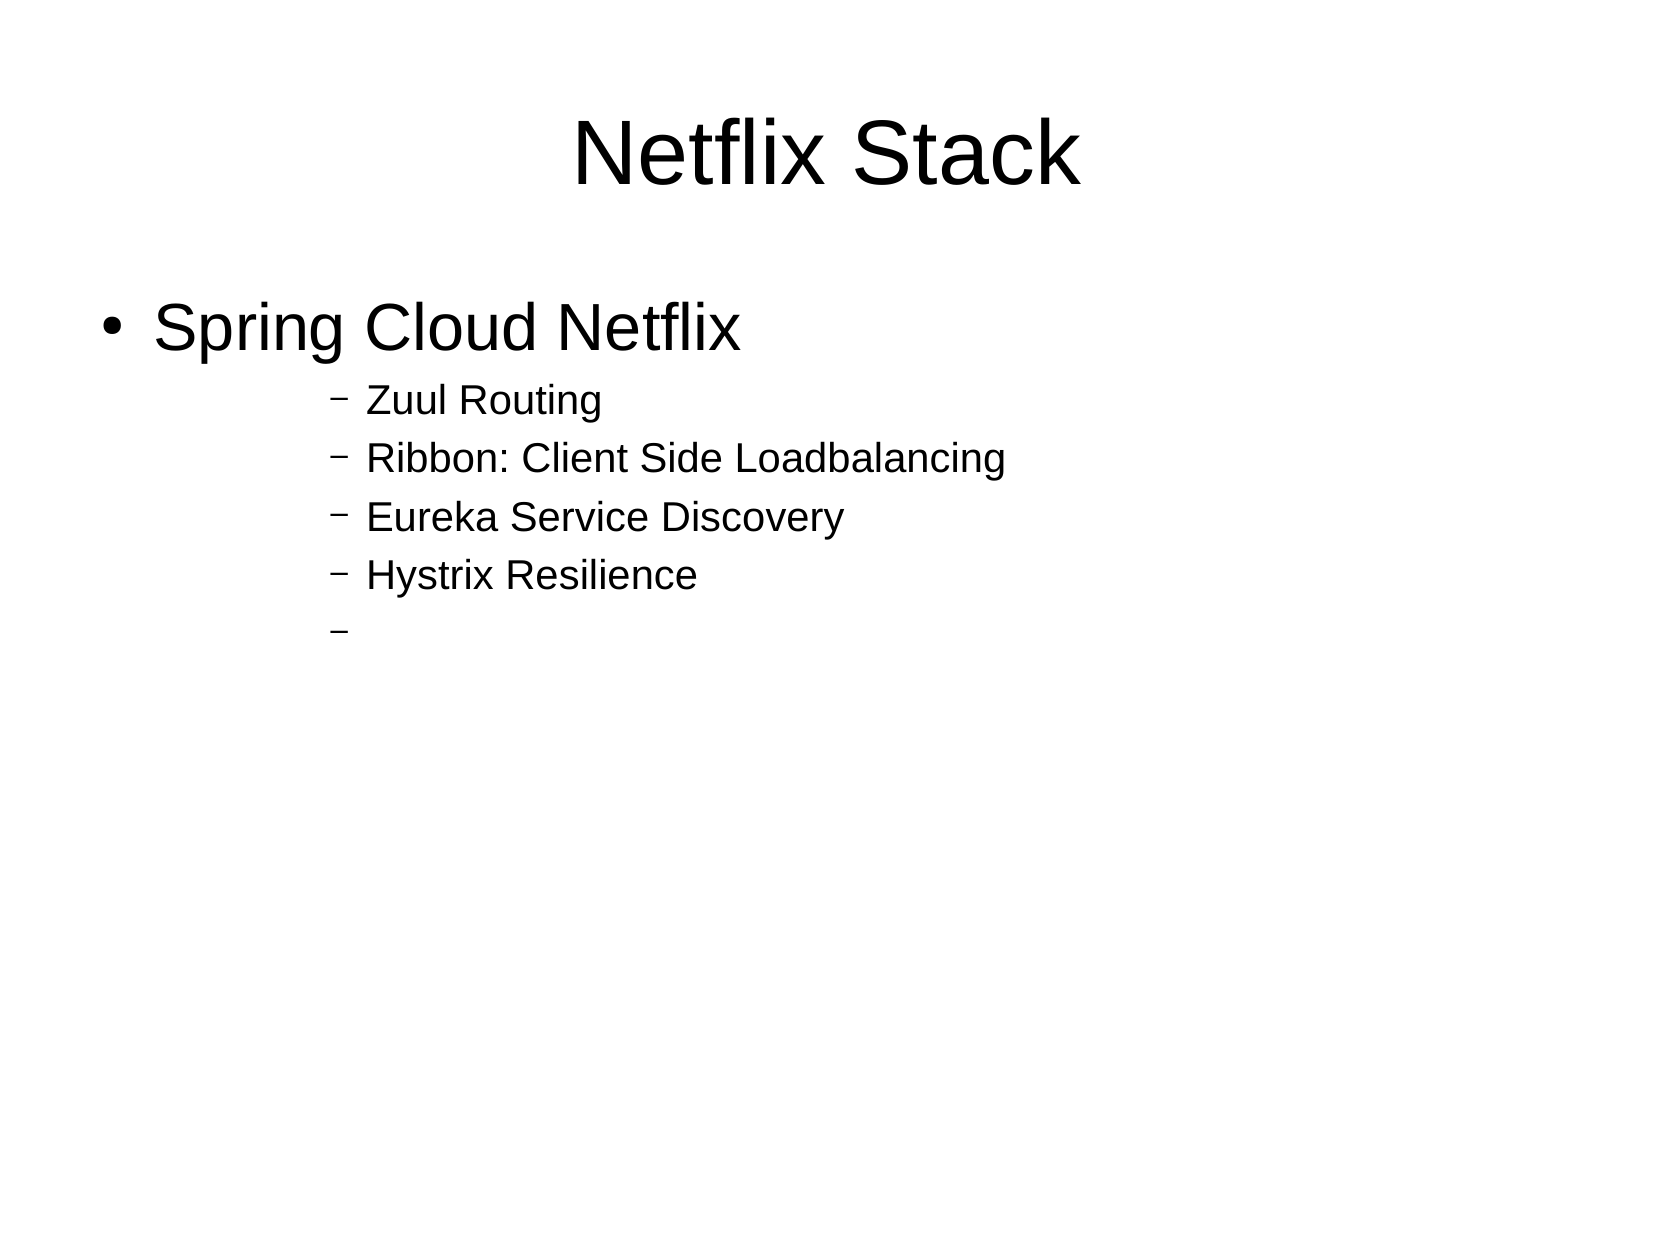

# Netflix Stack
Spring Cloud Netflix
Zuul Routing
Ribbon: Client Side Loadbalancing
Eureka Service Discovery
Hystrix Resilience